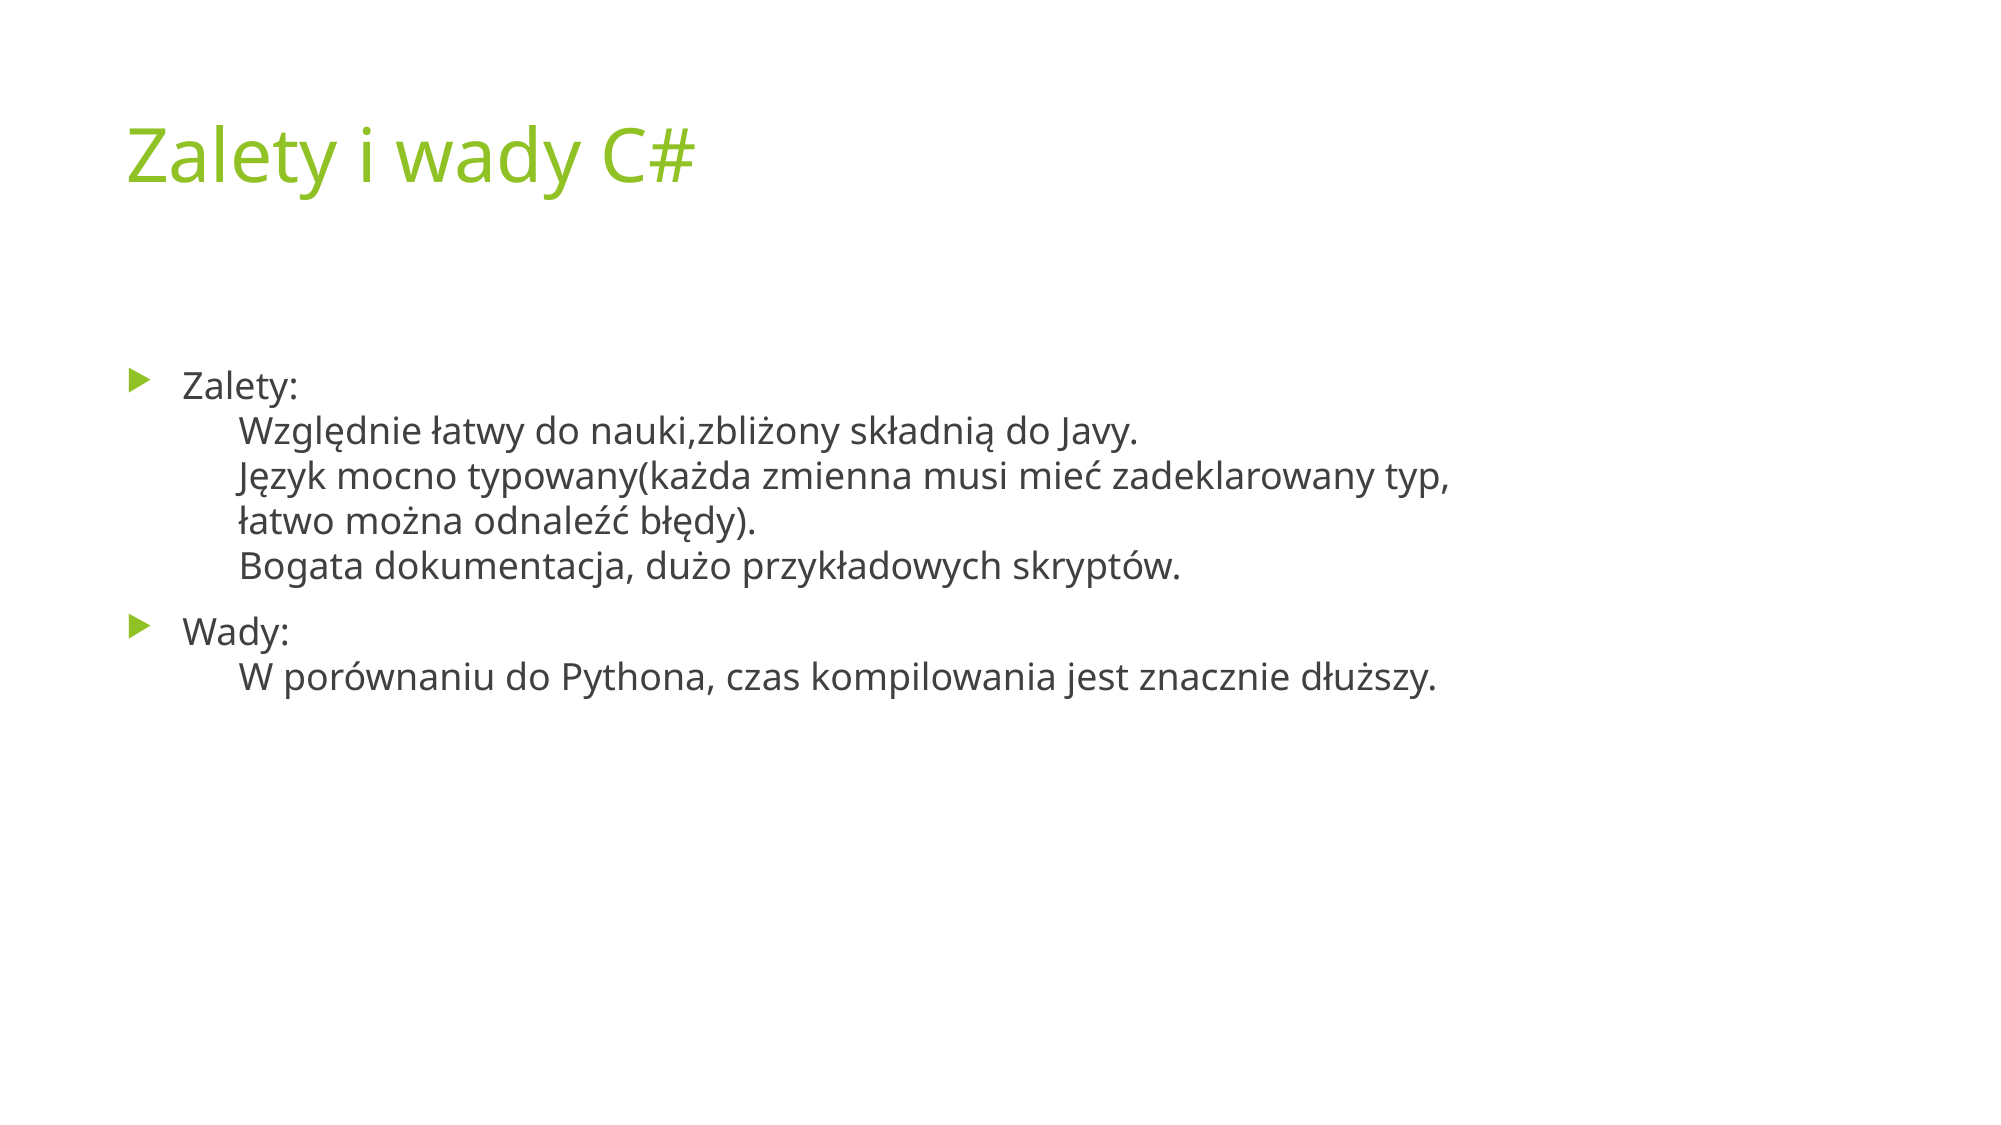

# Zalety i wady C#
Zalety:
Względnie łatwy do nauki,zbliżony składnią do Javy.
Język mocno typowany(każda zmienna musi mieć zadeklarowany typ, łatwo można odnaleźć błędy).
Bogata dokumentacja, dużo przykładowych skryptów.
Wady:
W porównaniu do Pythona, czas kompilowania jest znacznie dłuższy.